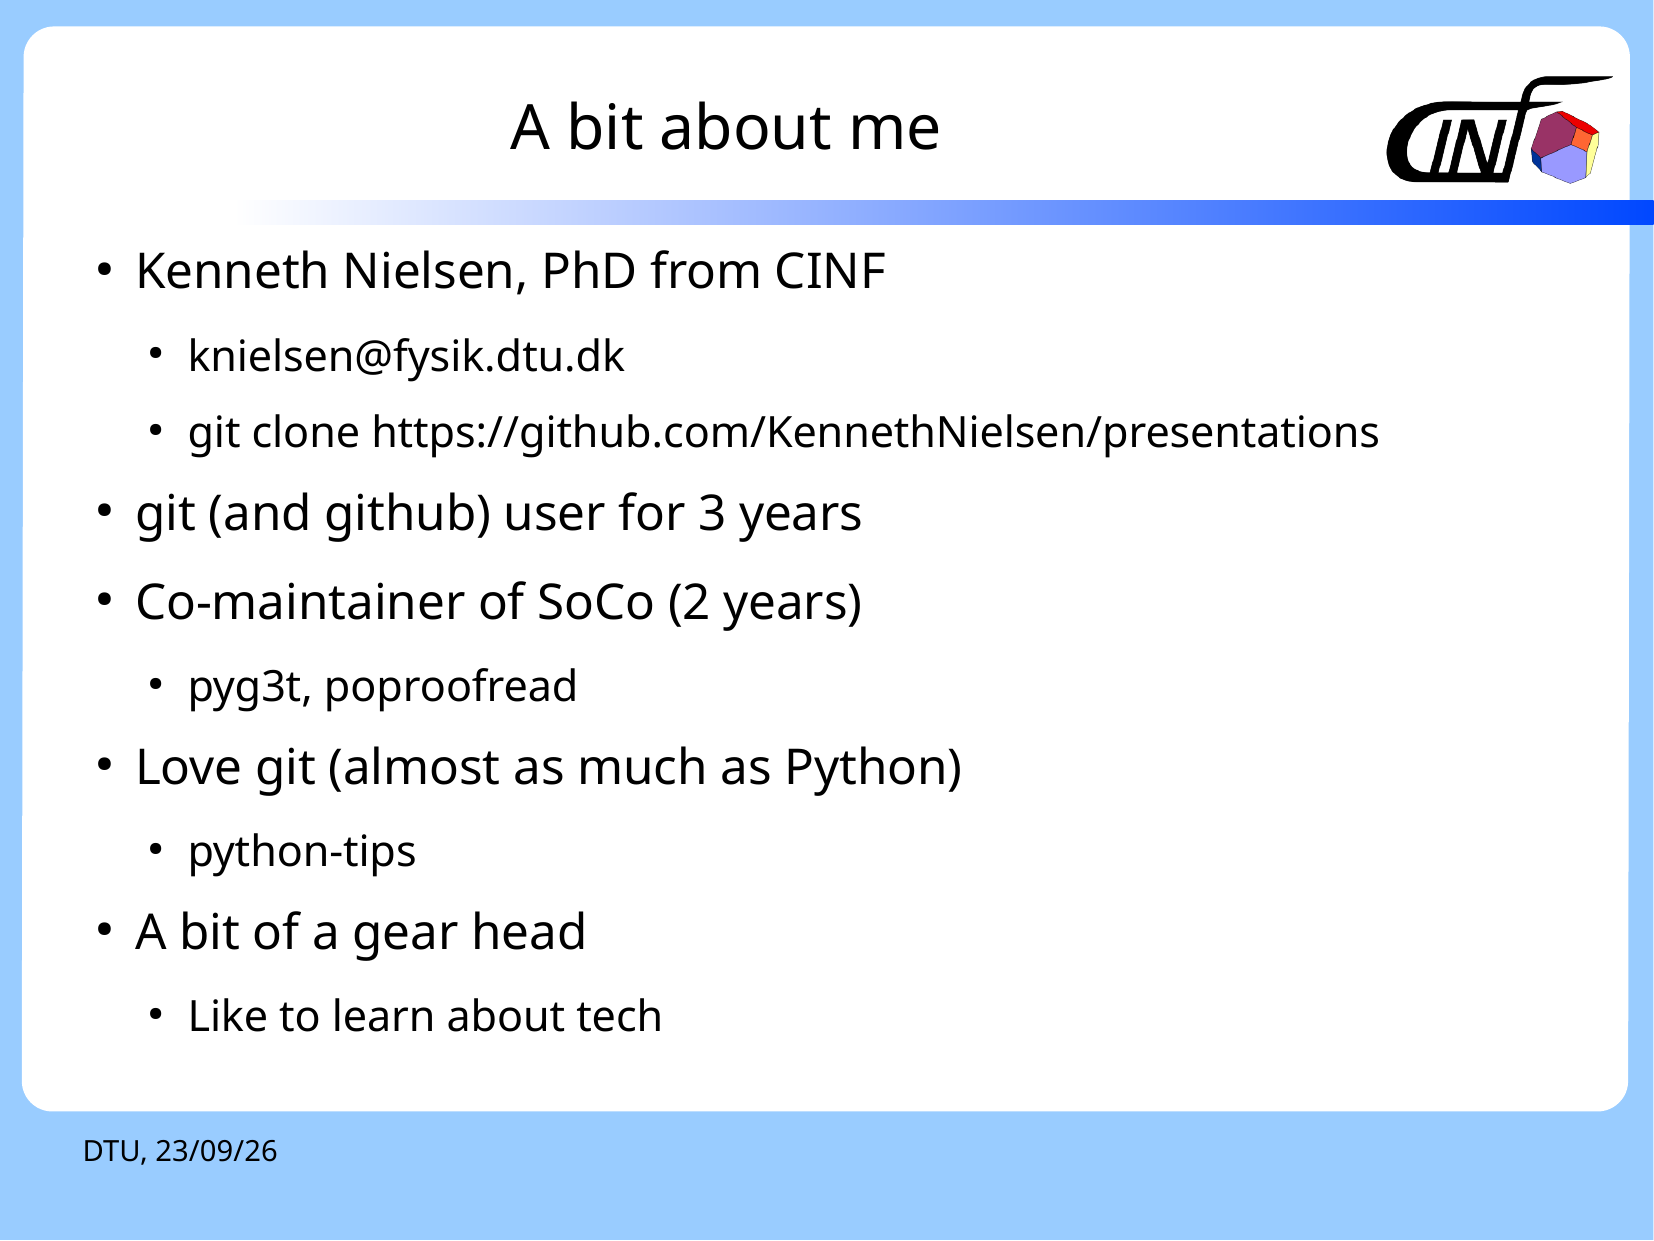

# A bit about me
Kenneth Nielsen, PhD from CINF
knielsen@fysik.dtu.dk
git clone https://github.com/KennethNielsen/presentations
git (and github) user for 3 years
Co-maintainer of SoCo (2 years)
pyg3t, poproofread
Love git (almost as much as Python)
python-tips
A bit of a gear head
Like to learn about tech